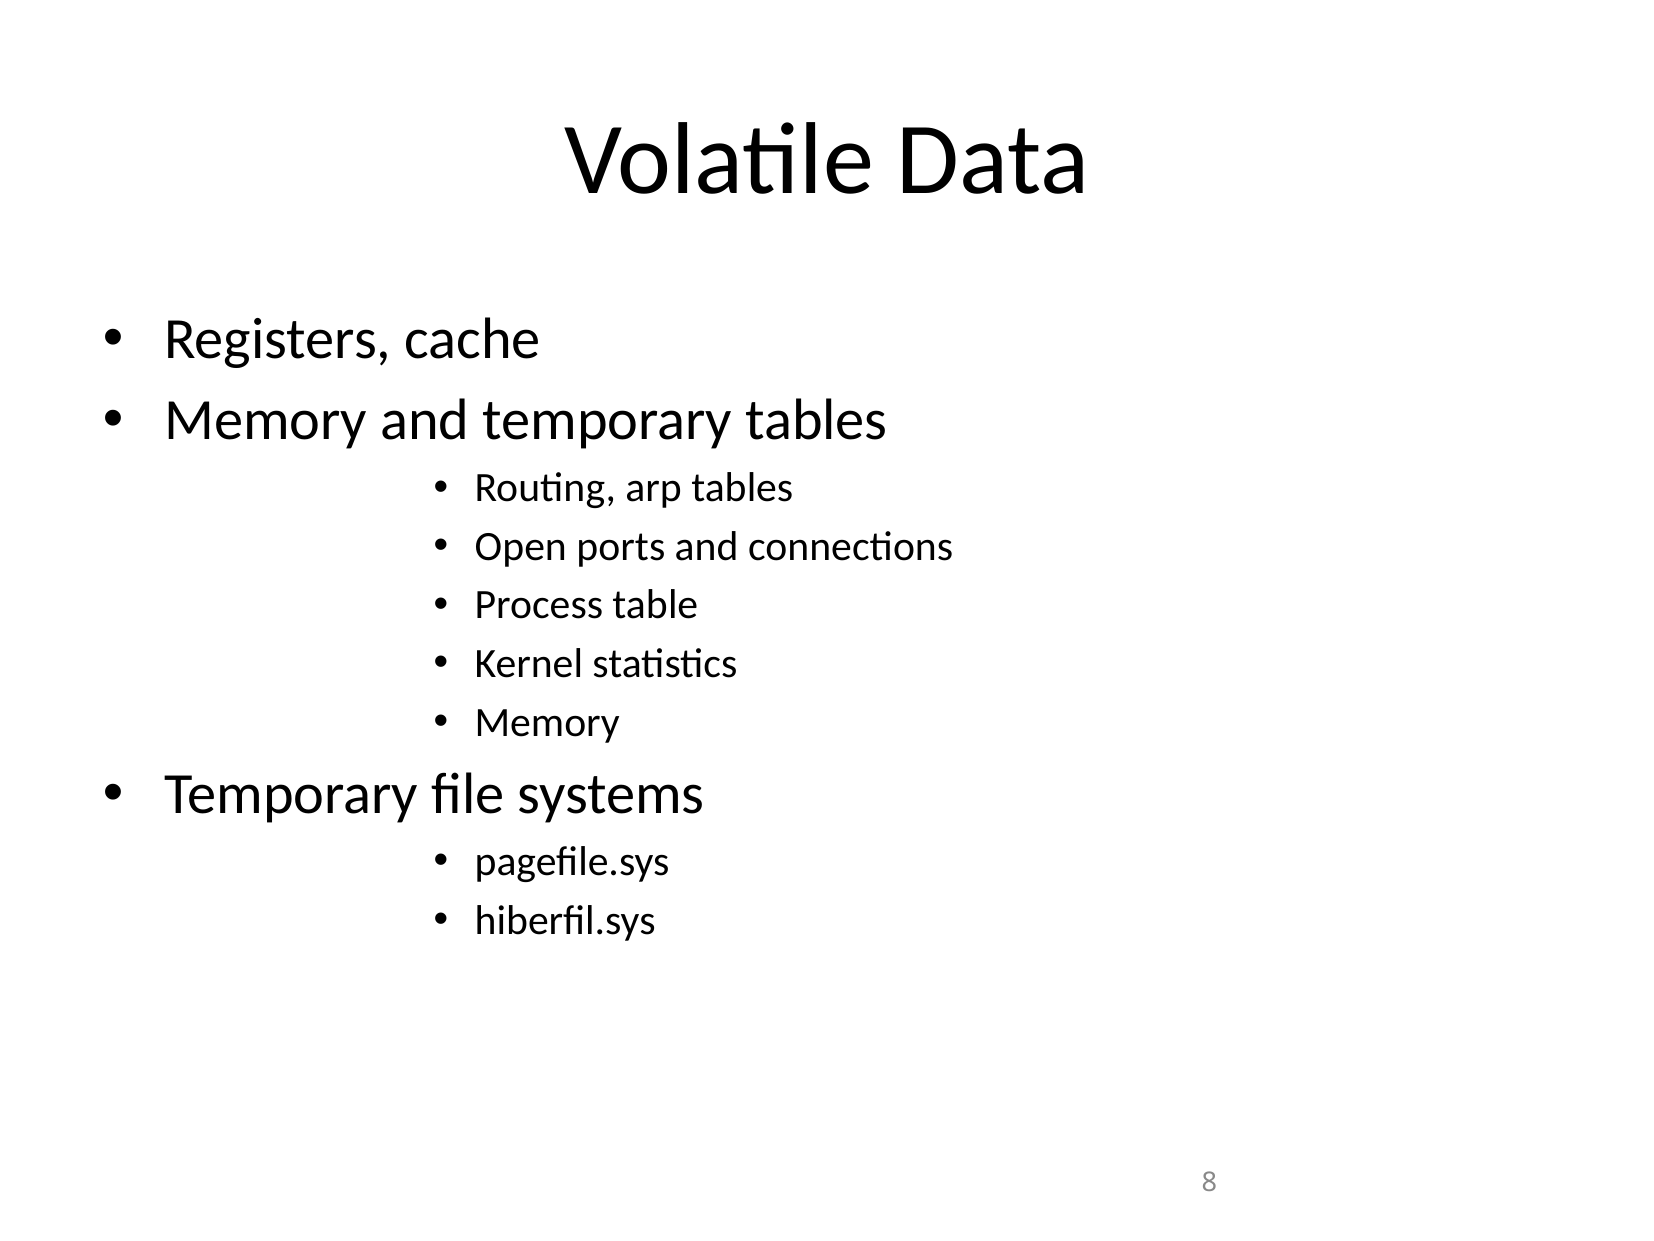

Volatile Data
Registers, cache
Memory and temporary tables
Routing, arp tables
Open ports and connections
Process table
Kernel statistics
Memory
Temporary file systems
pagefile.sys
hiberfil.sys